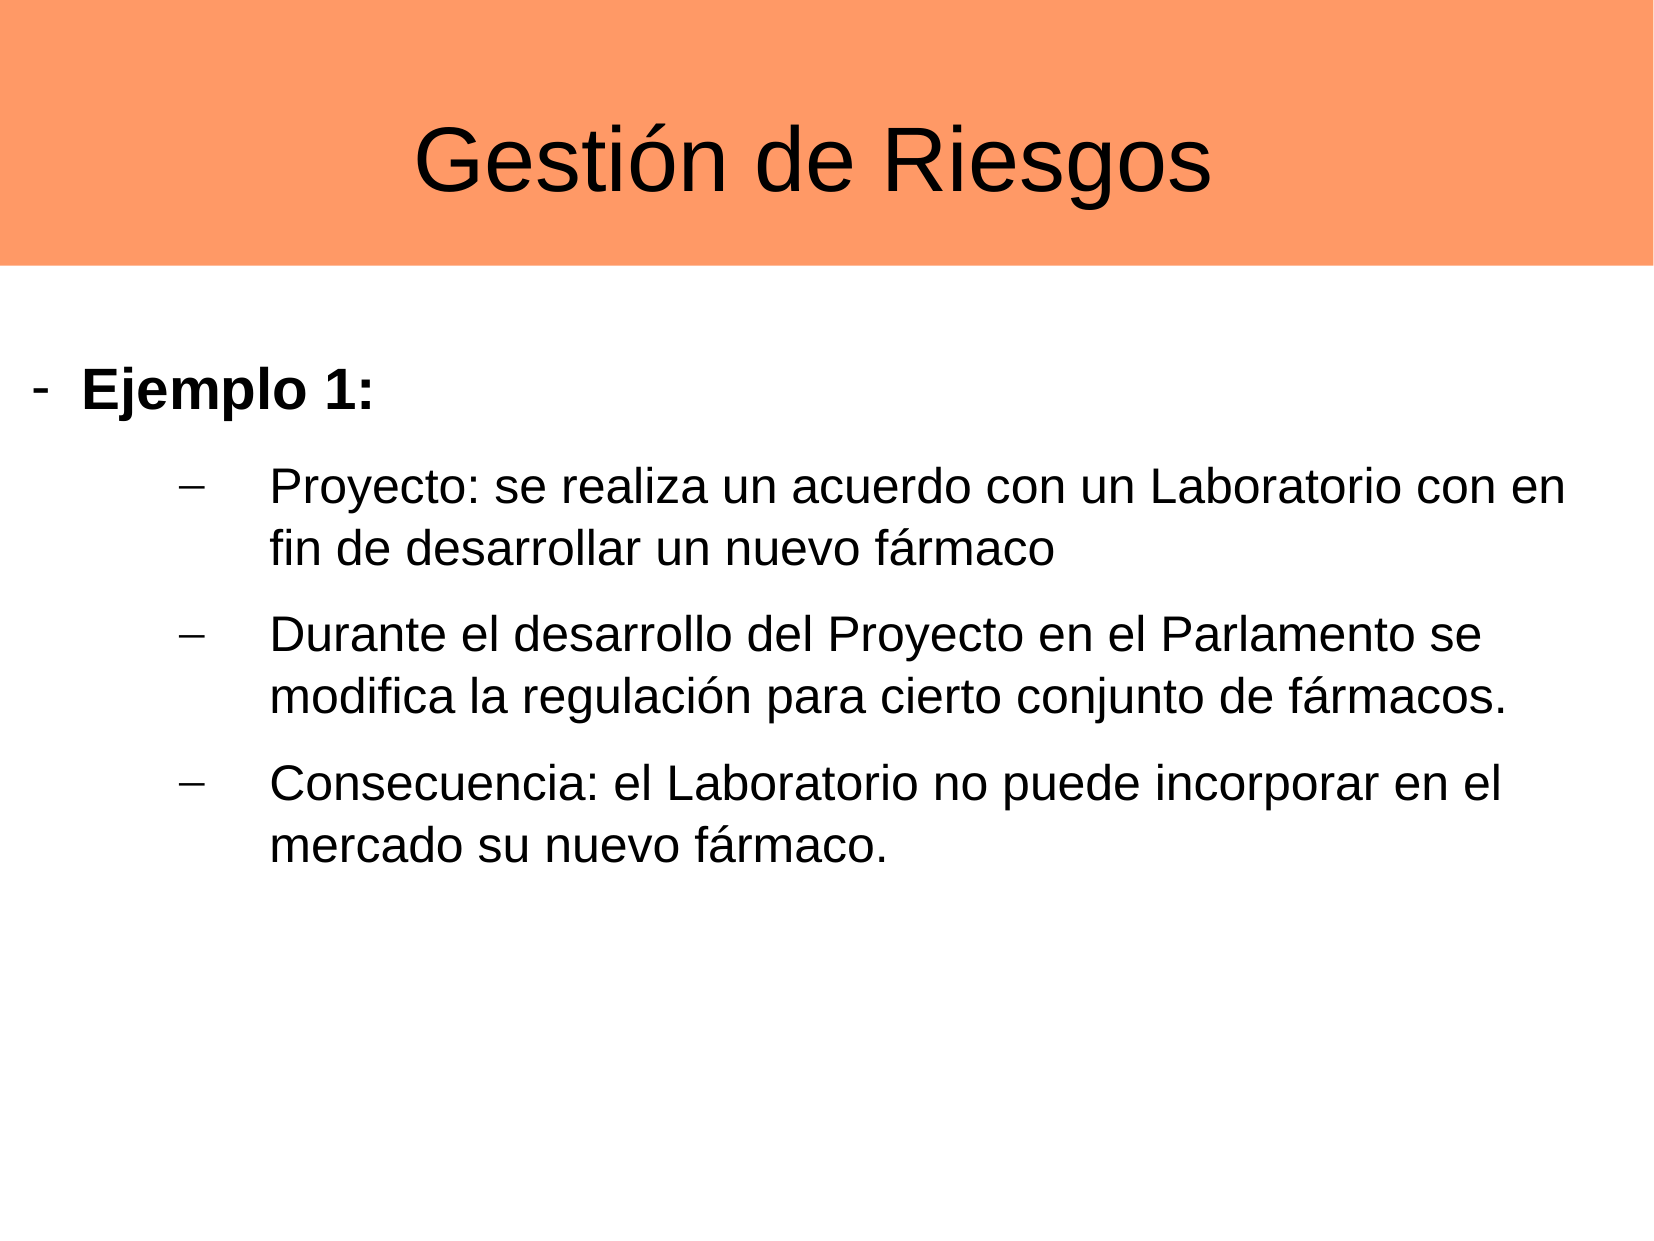

Gestión de Riesgos
Ejemplo 1:
Proyecto: se realiza un acuerdo con un Laboratorio con en fin de desarrollar un nuevo fármaco
Durante el desarrollo del Proyecto en el Parlamento se modifica la regulación para cierto conjunto de fármacos.
Consecuencia: el Laboratorio no puede incorporar en el mercado su nuevo fármaco.